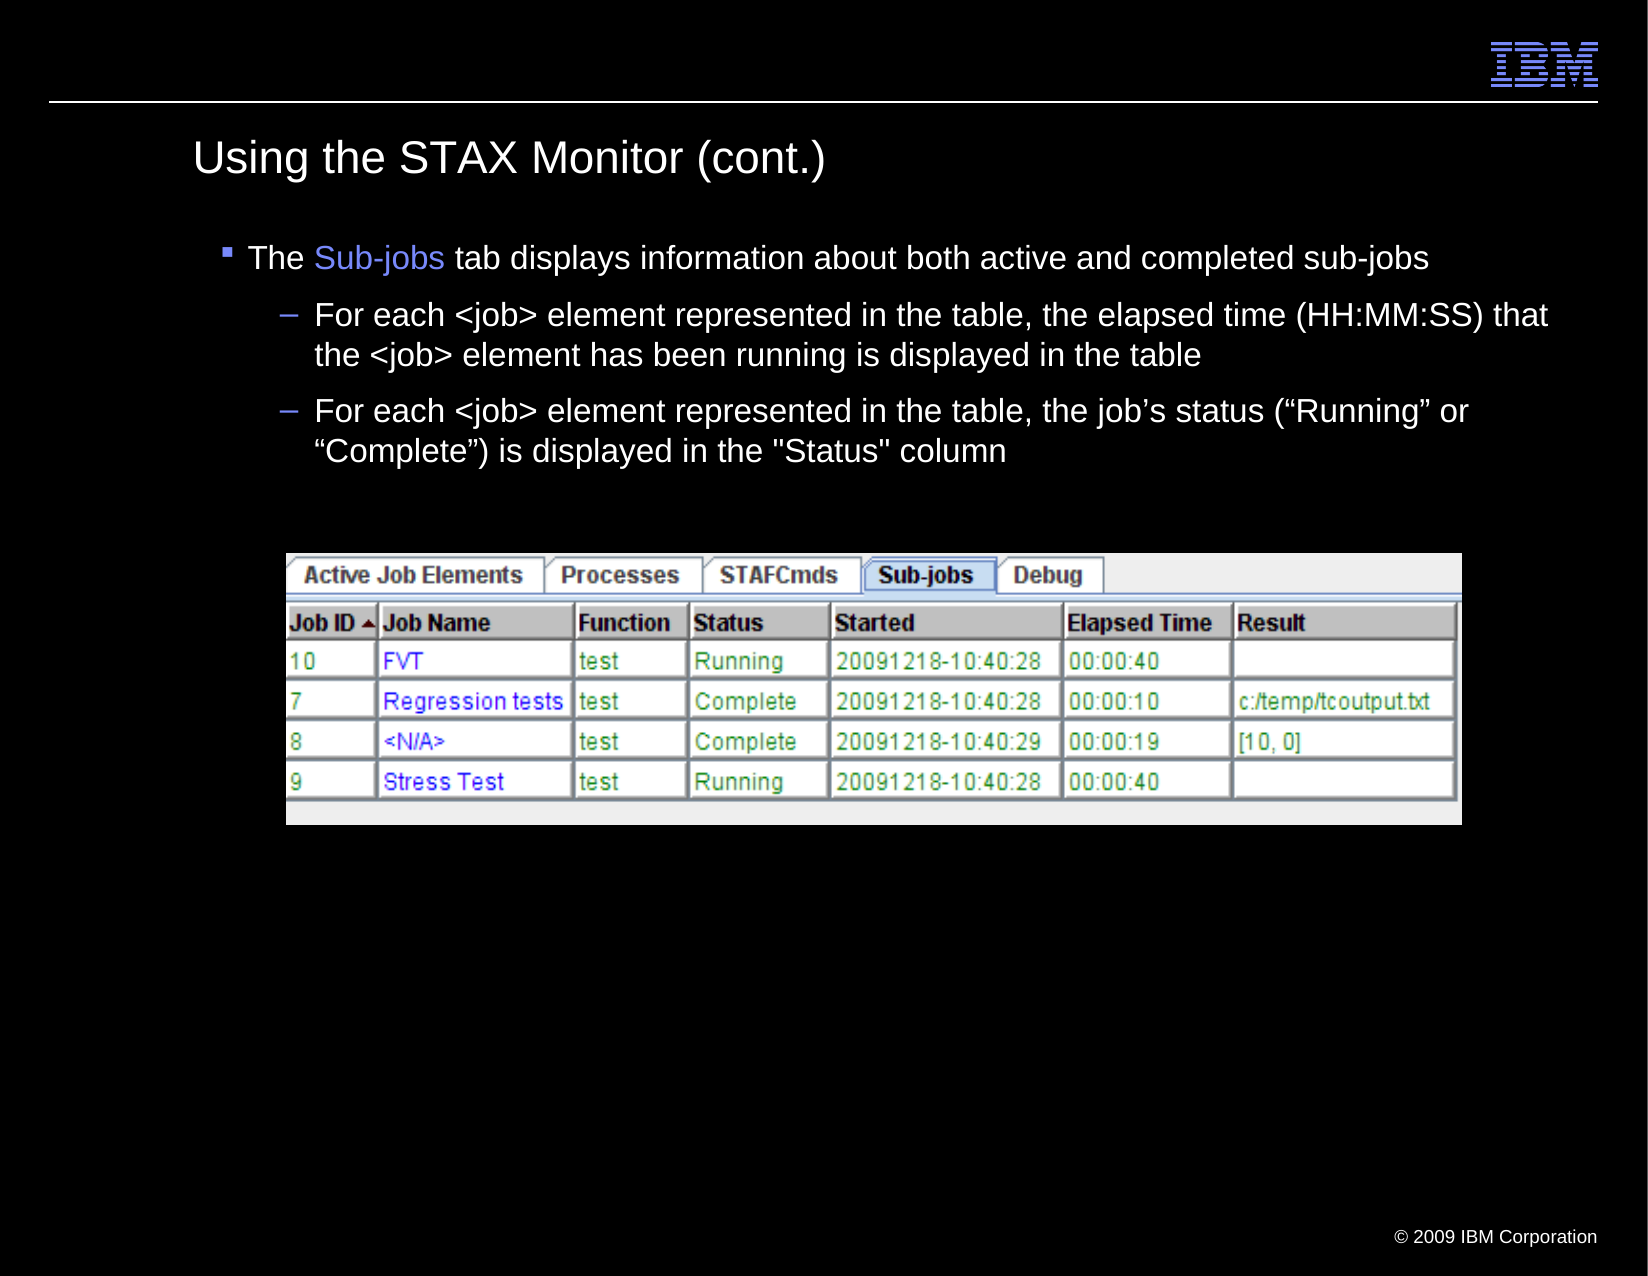

# Using the STAX Monitor (cont.)
The Sub-jobs tab displays information about both active and completed sub-jobs
For each <job> element represented in the table, the elapsed time (HH:MM:SS) that the <job> element has been running is displayed in the table
For each <job> element represented in the table, the job’s status (“Running” or “Complete”) is displayed in the "Status" column